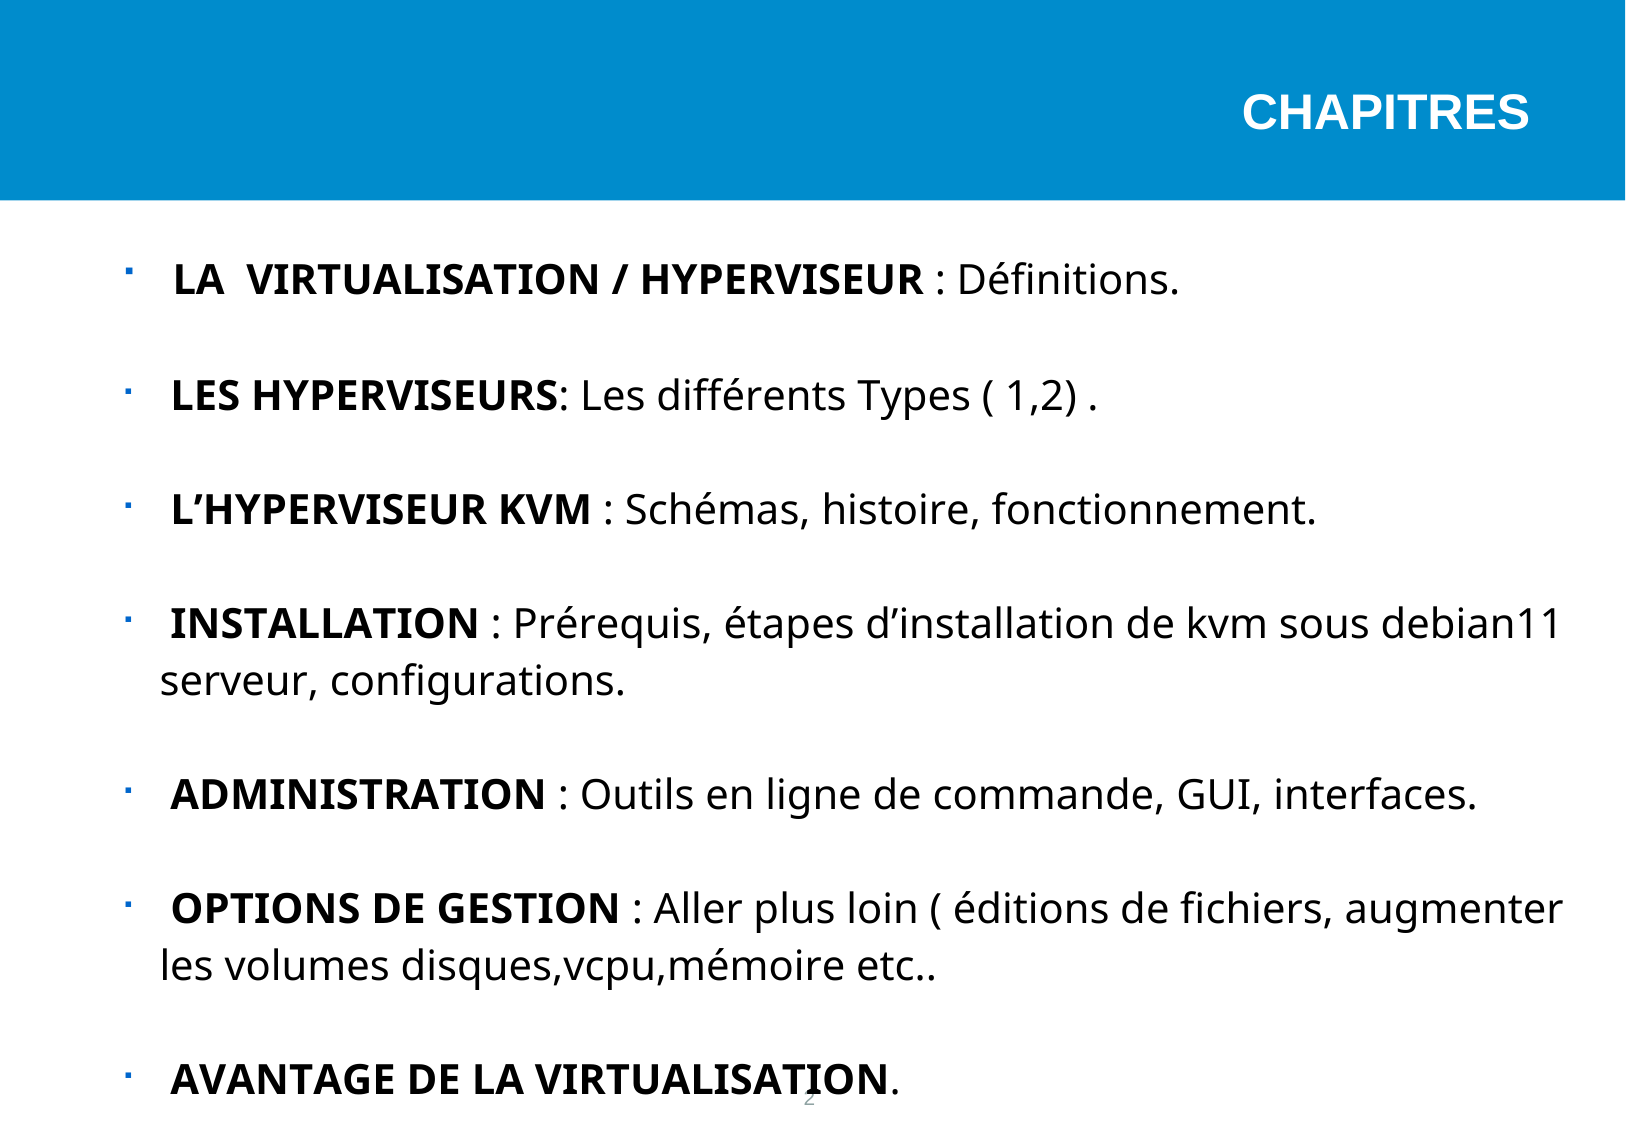

# CHAPITRES
 LA VIRTUALISATION / HYPERVISEUR : Définitions.
 LES HYPERVISEURS: Les différents Types ( 1,2) .
 L’HYPERVISEUR KVM : Schémas, histoire, fonctionnement.
 INSTALLATION : Prérequis, étapes d’installation de kvm sous debian11 serveur, configurations.
 ADMINISTRATION : Outils en ligne de commande, GUI, interfaces.
 OPTIONS DE GESTION : Aller plus loin ( éditions de fichiers, augmenter les volumes disques,vcpu,mémoire etc..
 AVANTAGE DE LA VIRTUALISATION.
 VIRTUALISATION VS CONTENEURISATION.